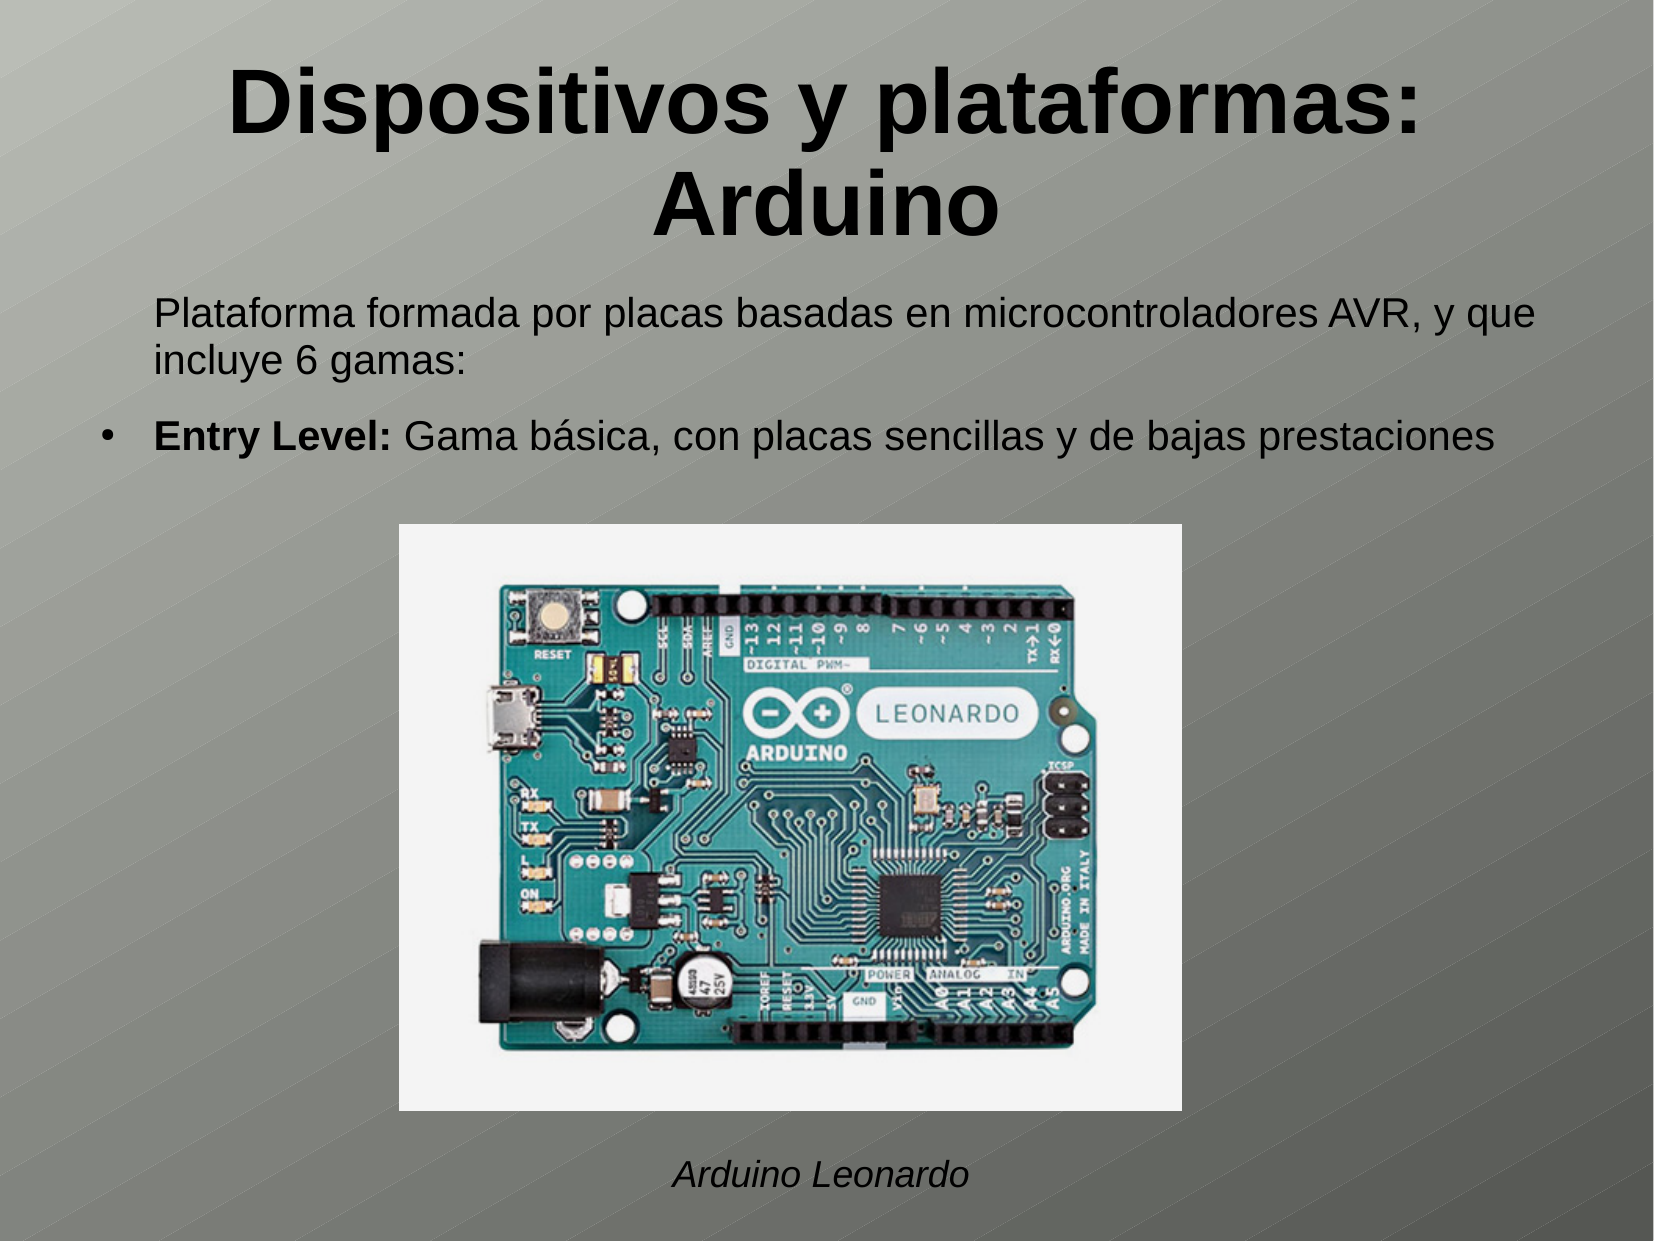

# Dispositivos y plataformas: Arduino
Plataforma formada por placas basadas en microcontroladores AVR, y que incluye 6 gamas:
Entry Level: Gama básica, con placas sencillas y de bajas prestaciones
Arduino Leonardo